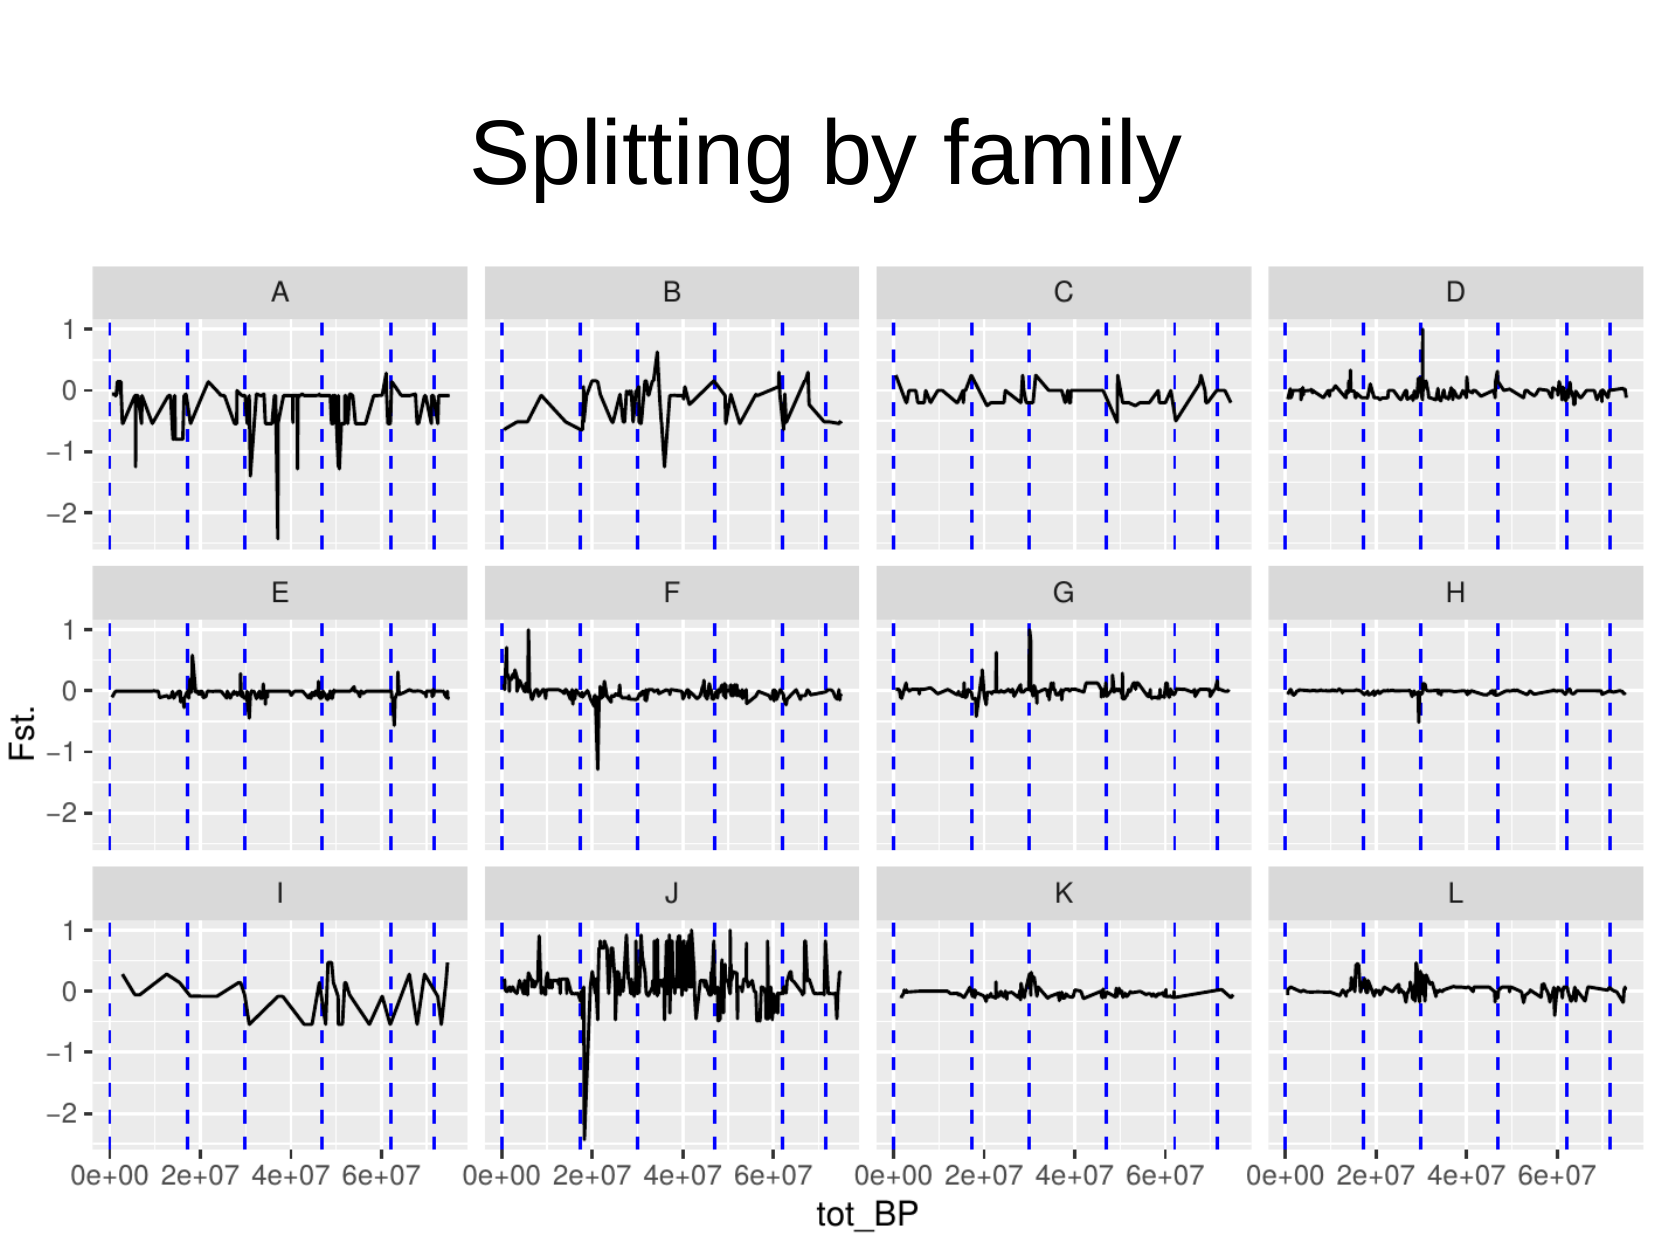

# Splitting by family
Using ordered genome